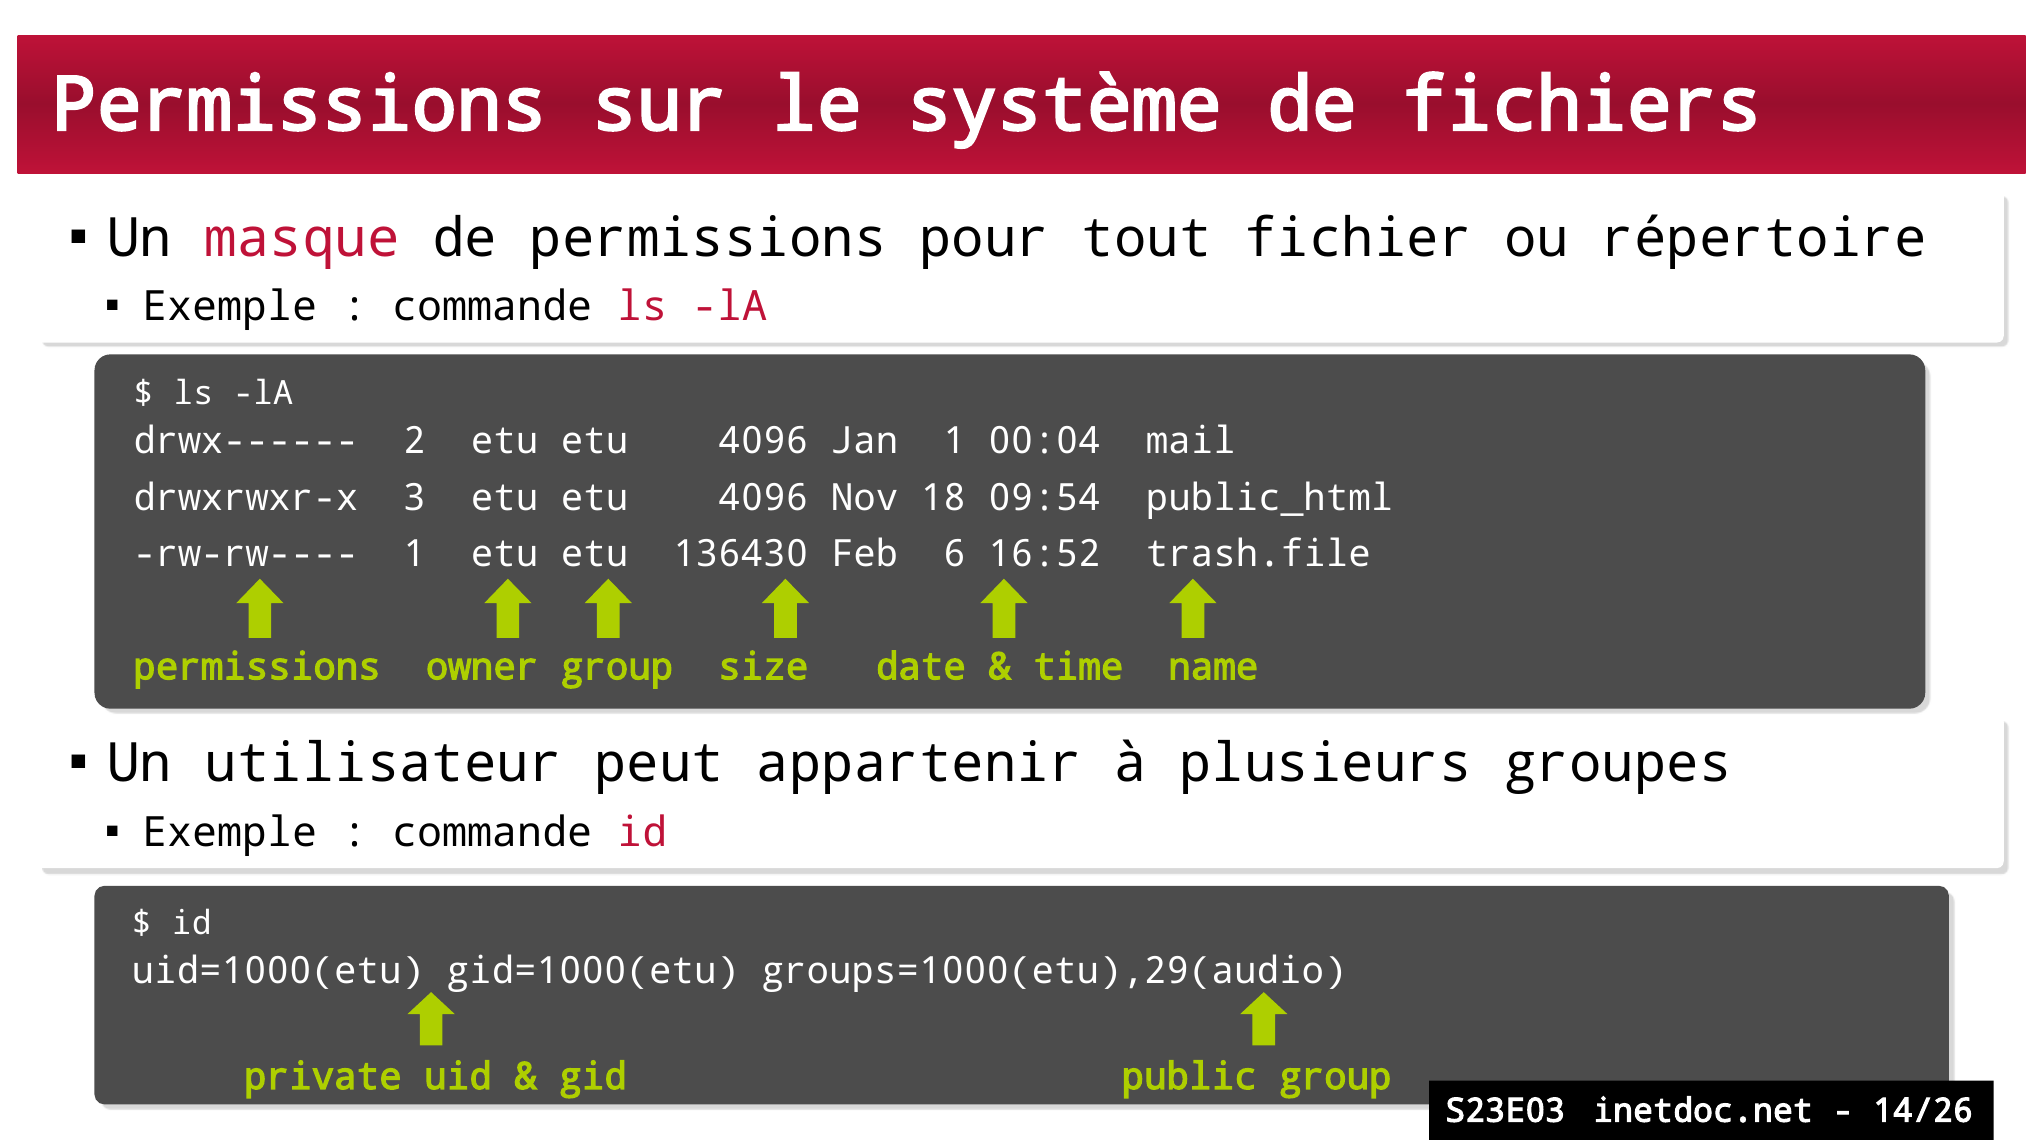

Permissions sur le système de fichiers
Un masque de permissions pour tout fichier ou répertoire
Exemple : commande ls -lA
$ ls -lA
drwx------ 2 etu etu 4096 Jan 1 00:04 mail
drwxrwxr-x 3 etu etu 4096 Nov 18 09:54 public_html
-rw-rw---- 1 etu etu 136430 Feb 6 16:52 trash.file
permissions owner group size date & time name
Un utilisateur peut appartenir à plusieurs groupes
Exemple : commande id
$ id
uid=1000(etu) gid=1000(etu) groups=1000(etu),29(audio)
 private uid & gid public group
S23E03	inetdoc.net - /26